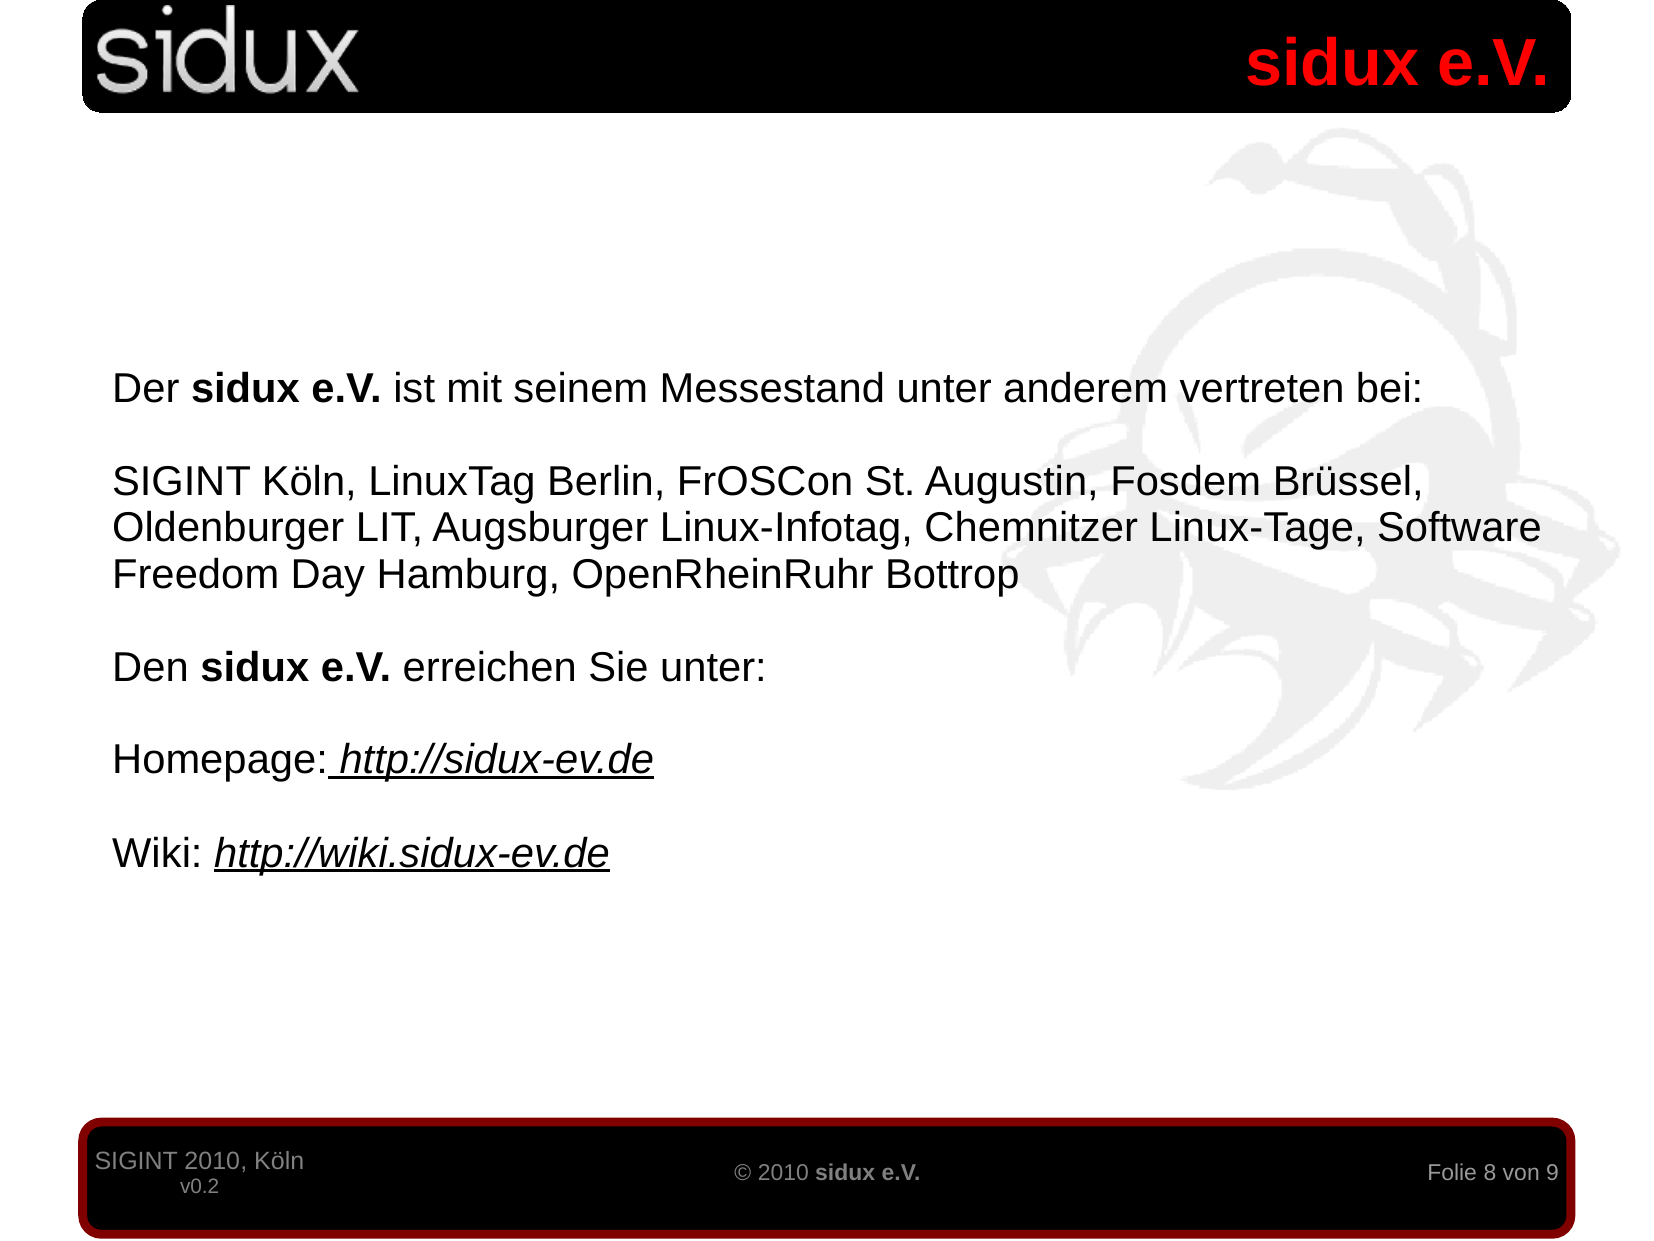

sidux e.V.
Der sidux e.V. ist mit seinem Messestand unter anderem vertreten bei:
SIGINT Köln, LinuxTag Berlin, FrOSCon St. Augustin, Fosdem Brüssel, Oldenburger LIT, Augsburger Linux-Infotag, Chemnitzer Linux-Tage, Software Freedom Day Hamburg, OpenRheinRuhr Bottrop
Den sidux e.V. erreichen Sie unter:
Homepage: http://sidux-ev.de
Wiki: http://wiki.sidux-ev.de